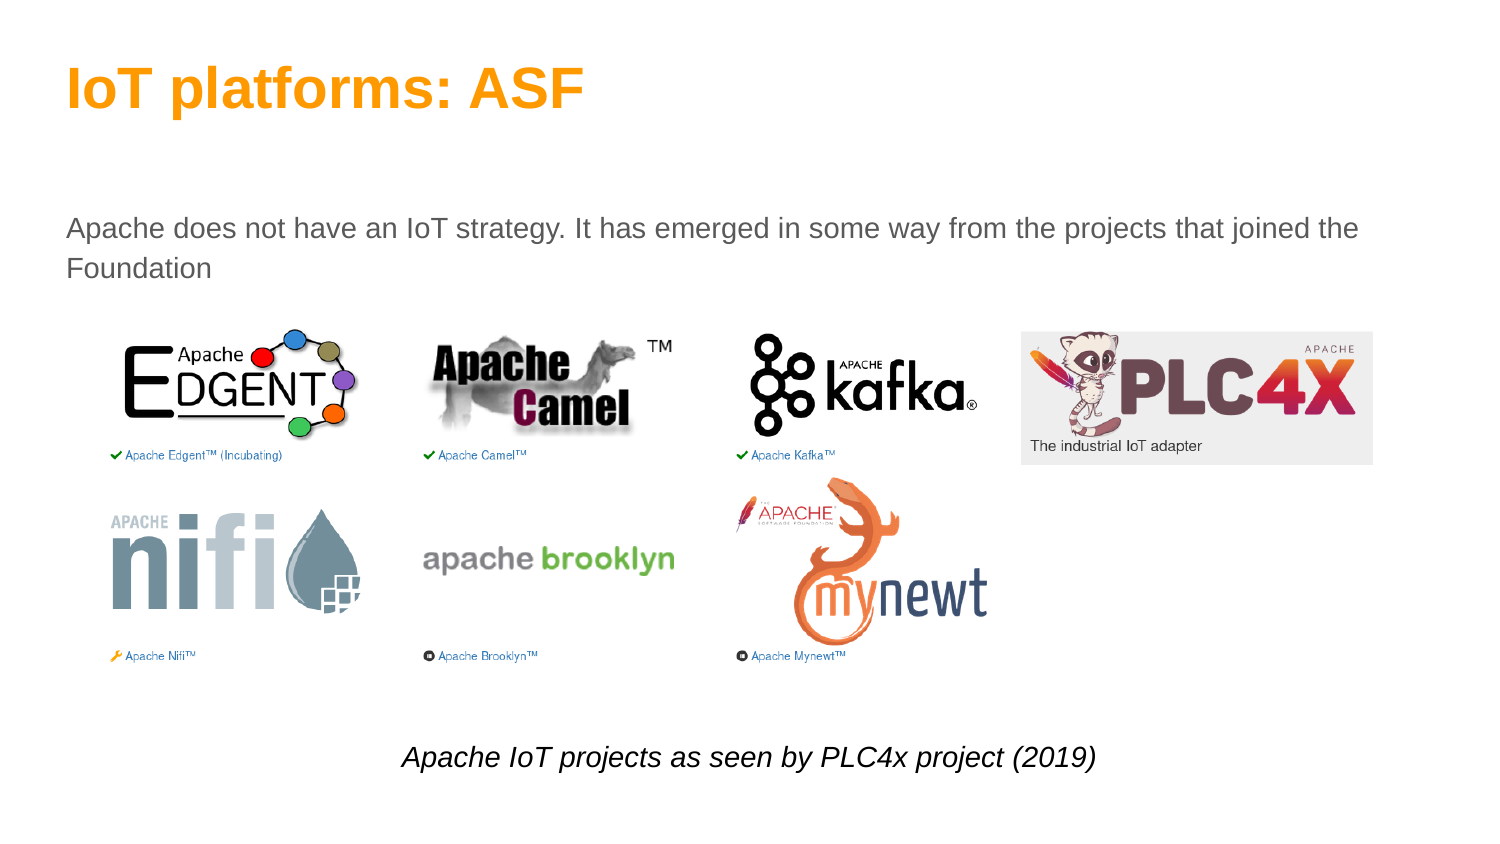

# IoT platforms: ASF
Apache does not have an IoT strategy. It has emerged in some way from the projects that joined the Foundation
Apache IoT projects as seen by PLC4x project (2019)